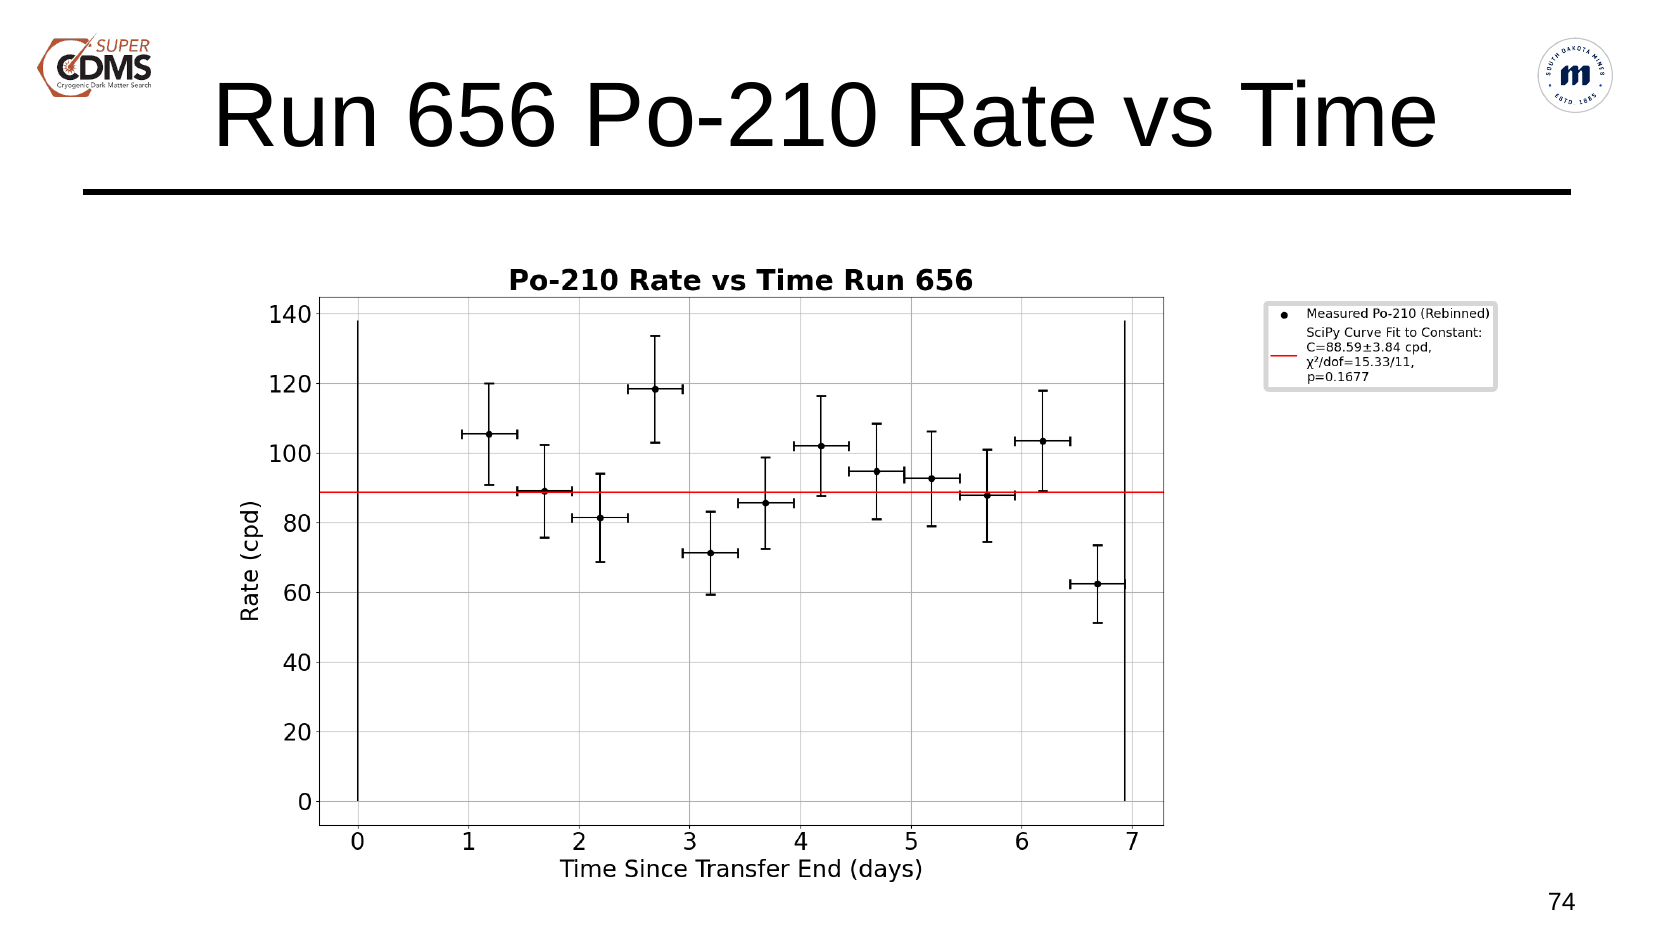

# Run 656 Po-210 Rate vs Time